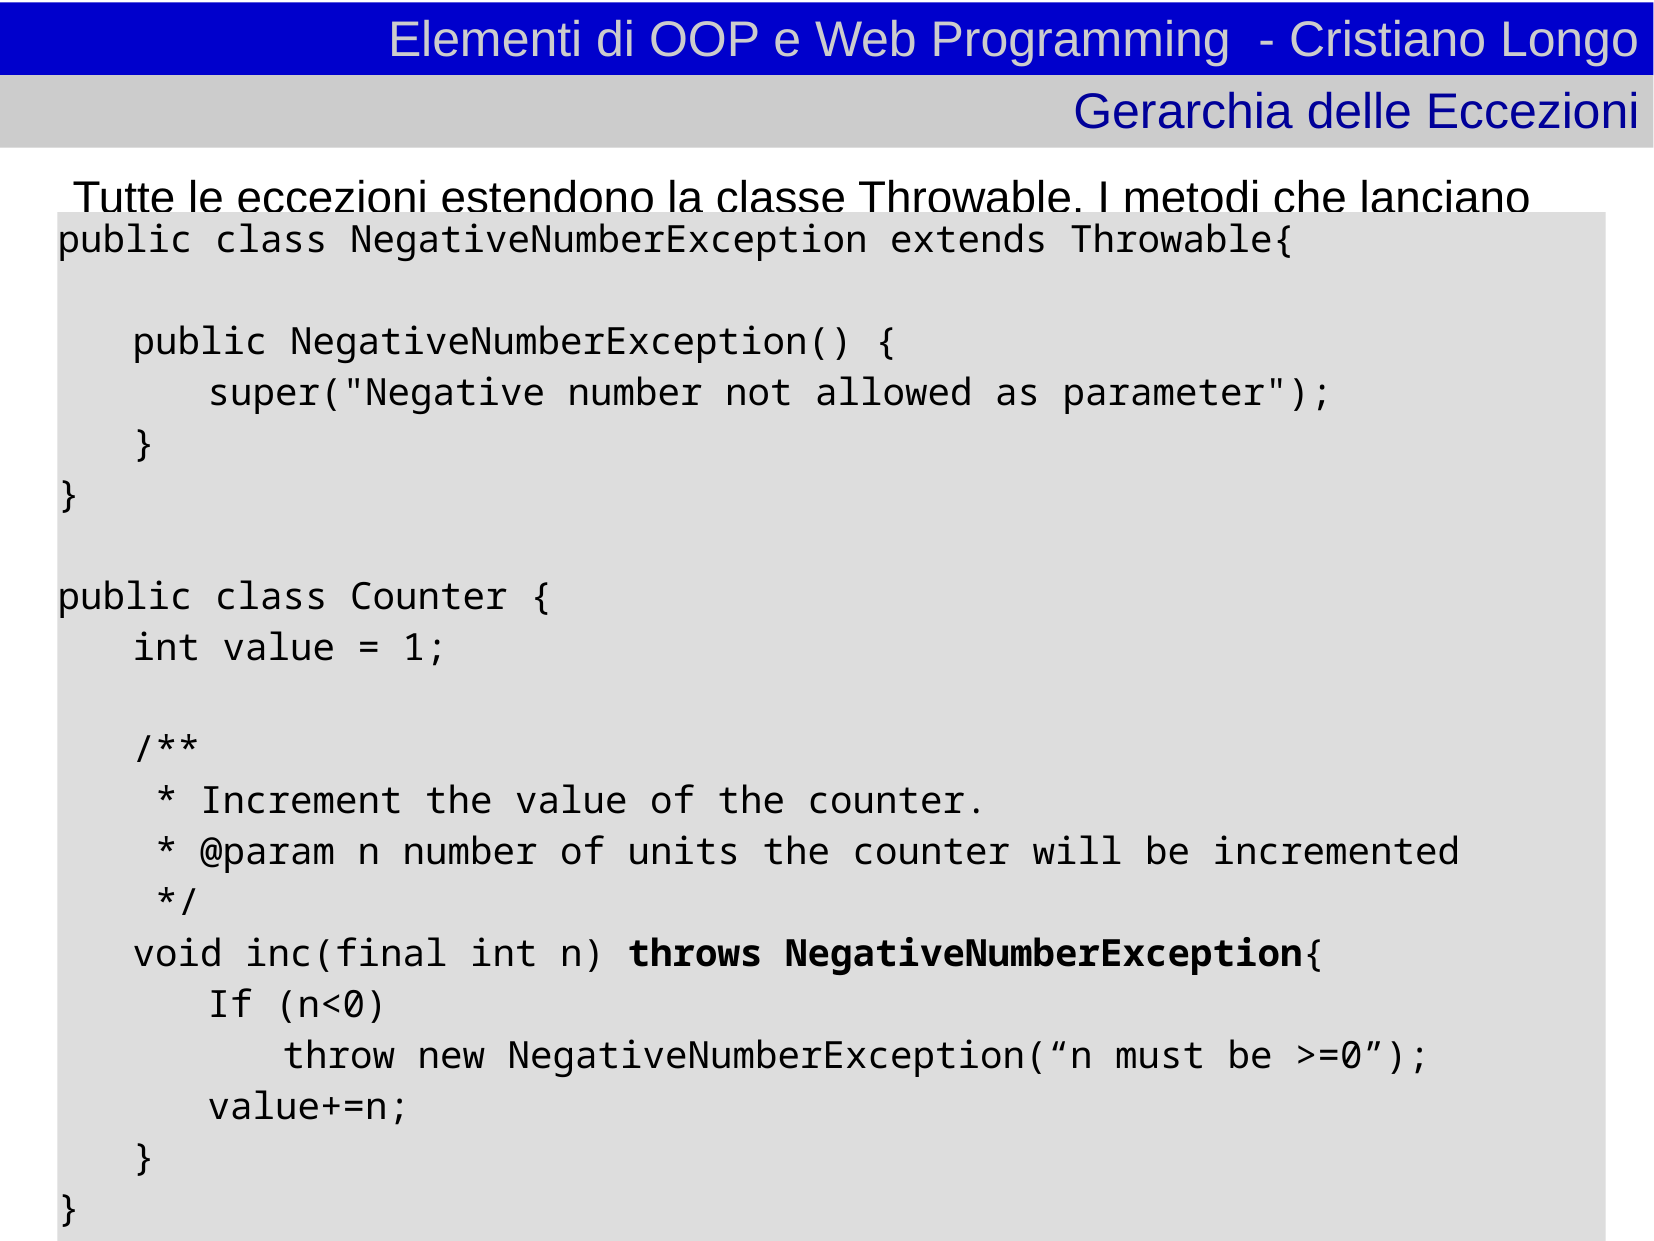

# Elementi di OOP e Web Programming - Cristiano Longo
Gerarchia delle Eccezioni
Tutte le eccezioni estendono la classe Throwable. I metodi che lanciano eccezioni devono dichiararlo (throws).
public class NegativeNumberException extends Throwable{
	public NegativeNumberException() {
		super("Negative number not allowed as parameter");
	}
}
public class Counter {
	int value = 1;
	/**
	 * Increment the value of the counter.
	 * @param n number of units the counter will be incremented
	 */
	void inc(final int n) throws NegativeNumberException{
		If (n<0)
			throw new NegativeNumberException(“n must be >=0”);
		value+=n;
	}
}